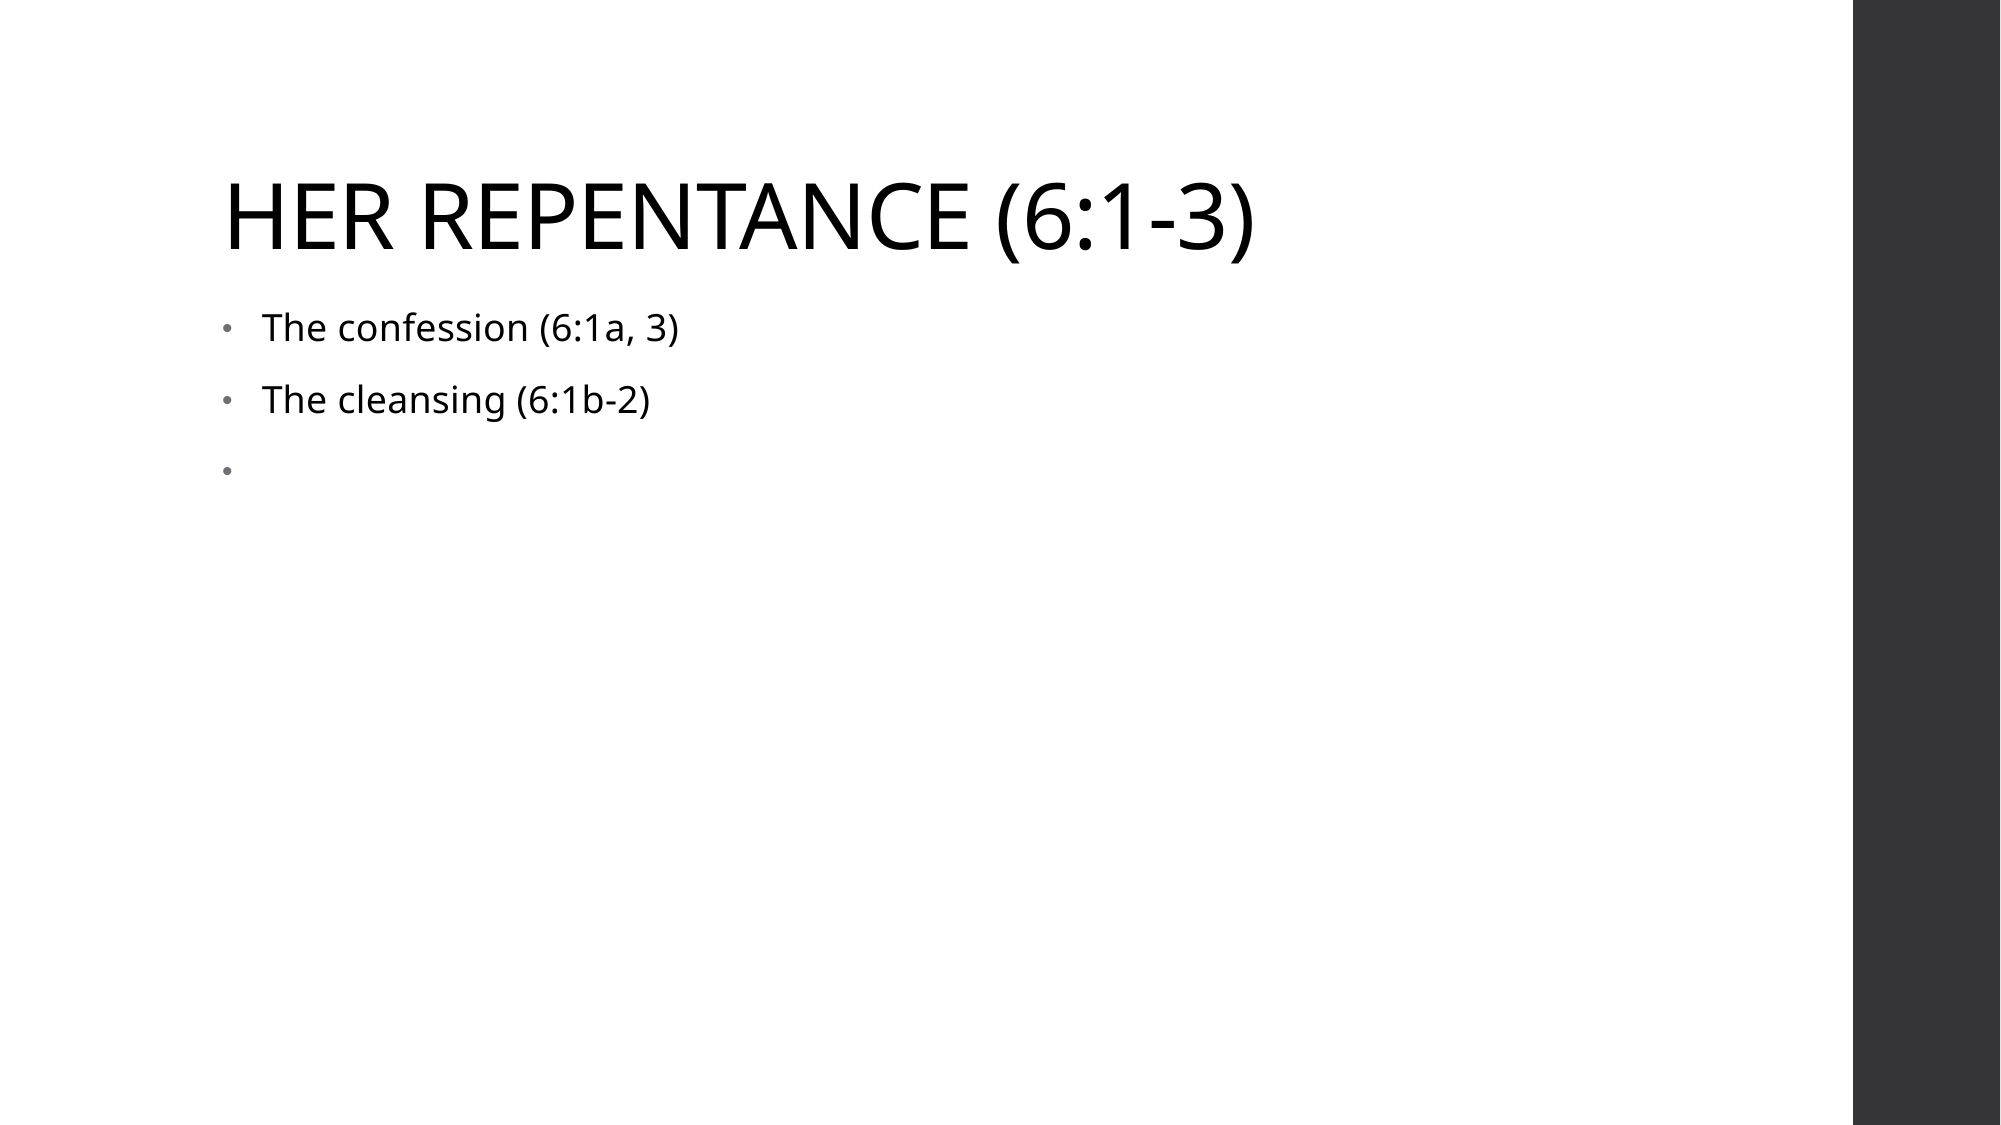

# HER REPENTANCE (6:1-3)
 The confession (6:1a, 3)
 The cleansing (6:1b-2)